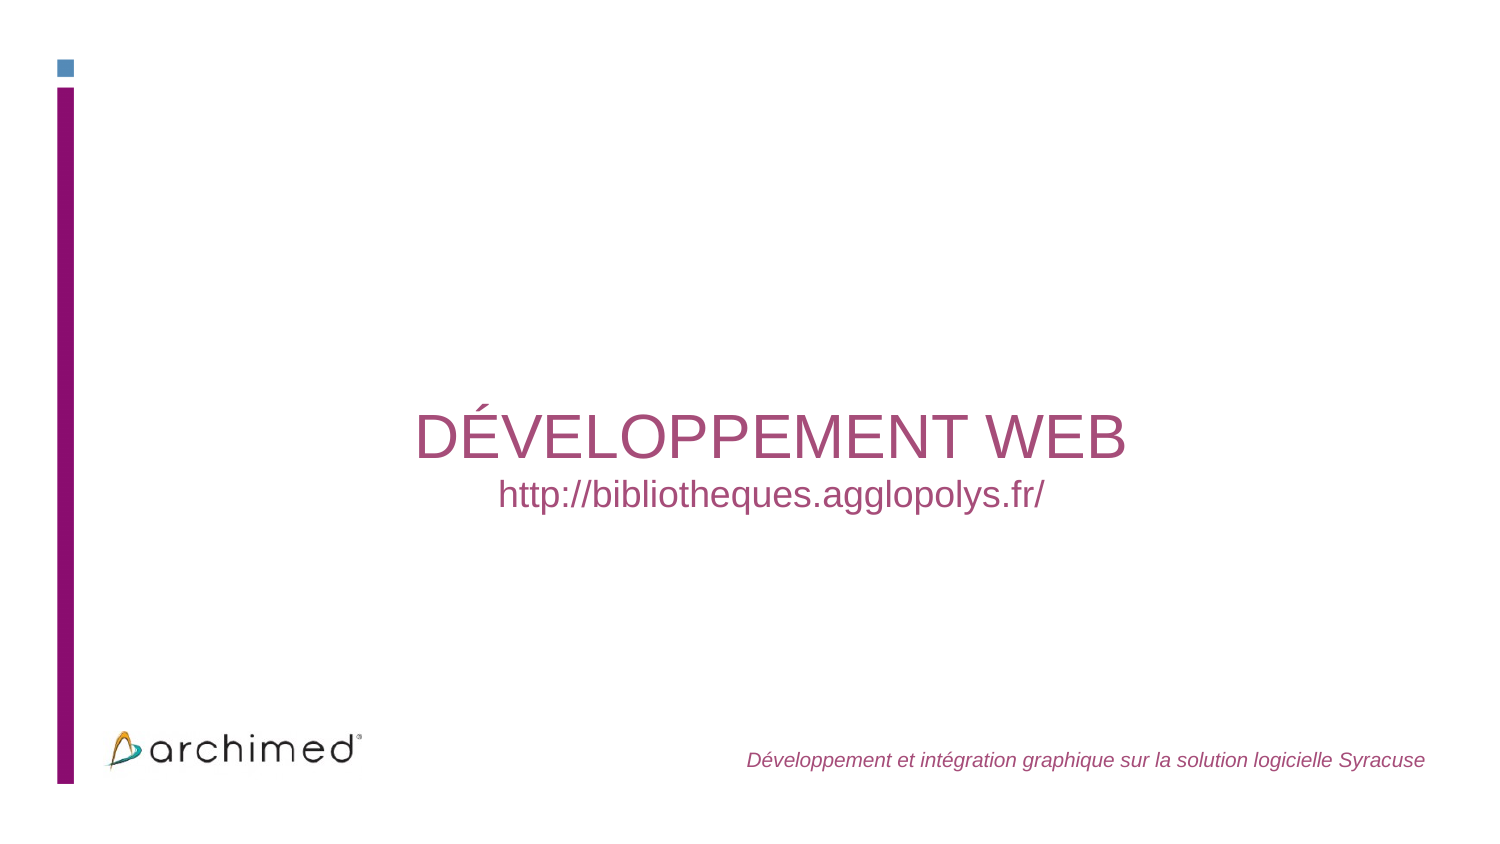

DÉVELOPPEMENT WEB
http://bibliotheques.agglopolys.fr/
# Développement et intégration graphique sur la solution logicielle Syracuse